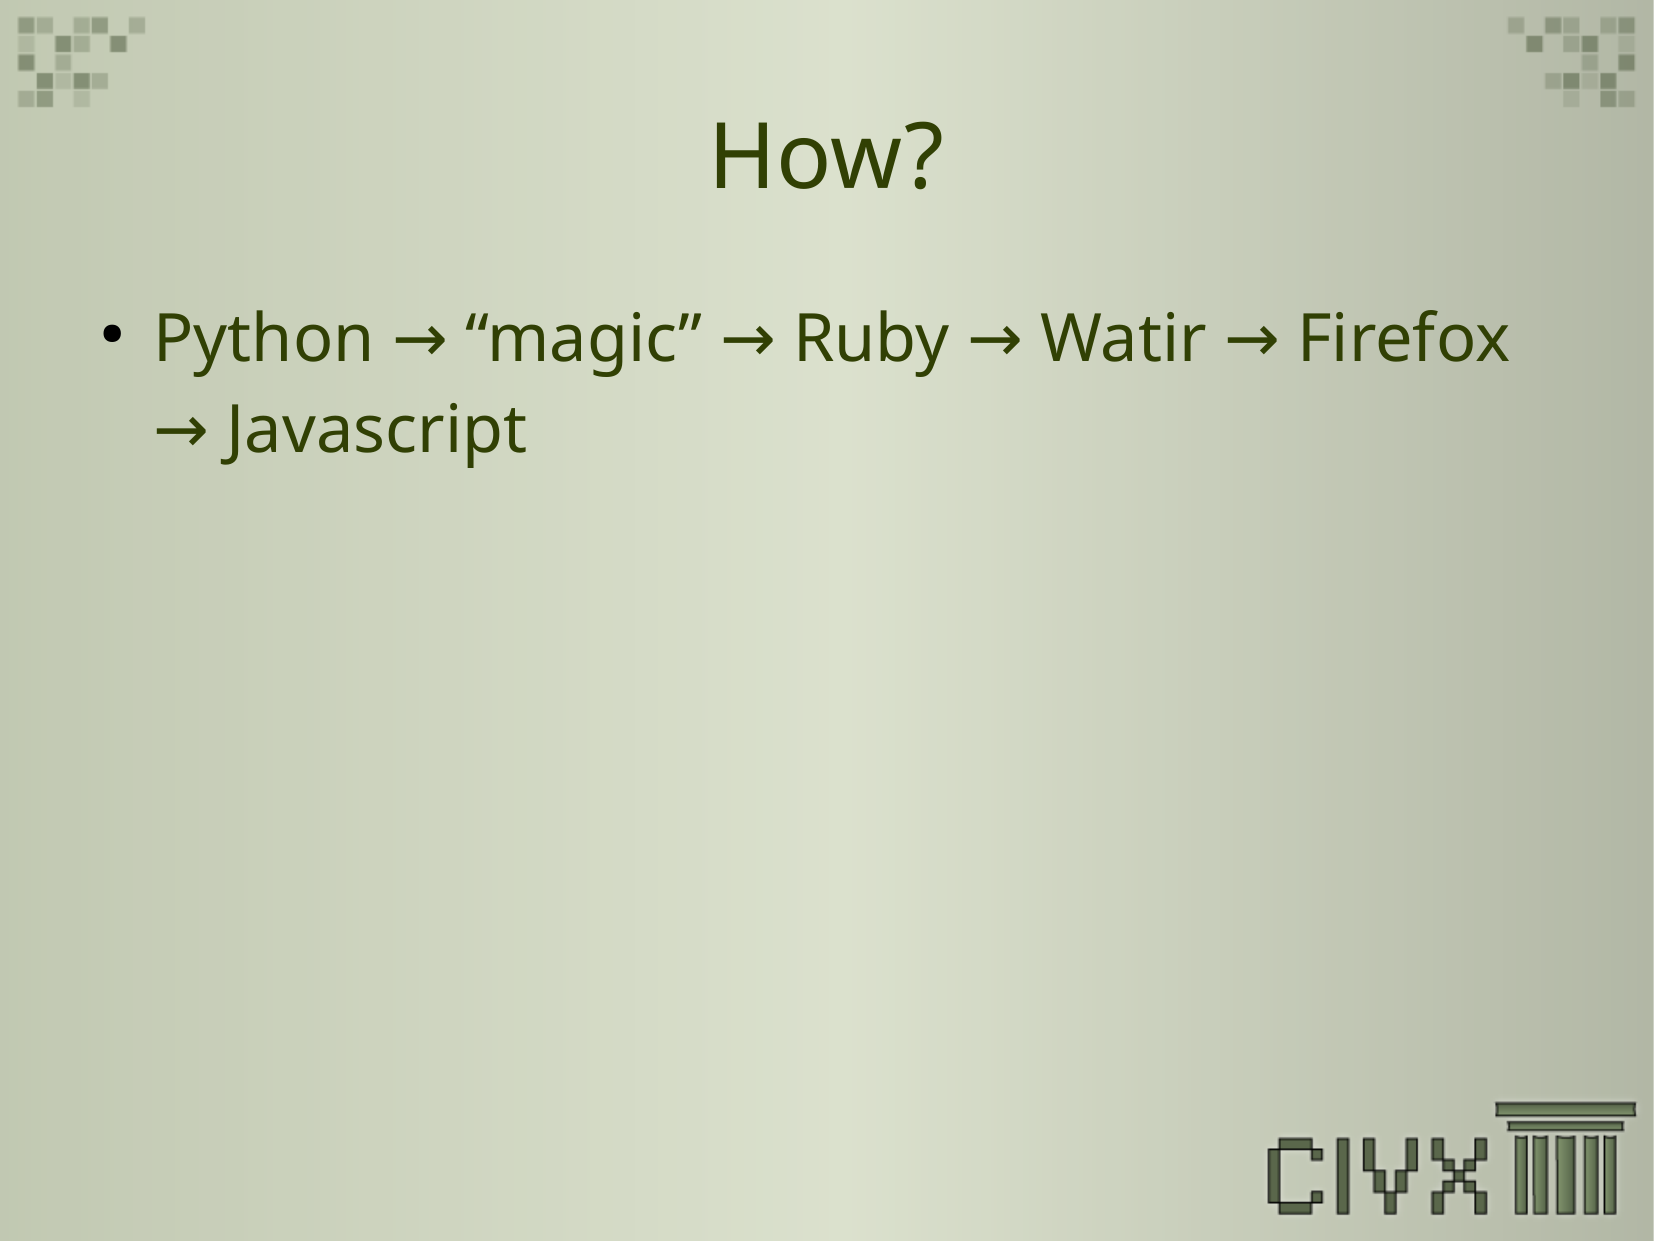

# How?
Python → “magic” → Ruby → Watir → Firefox → Javascript